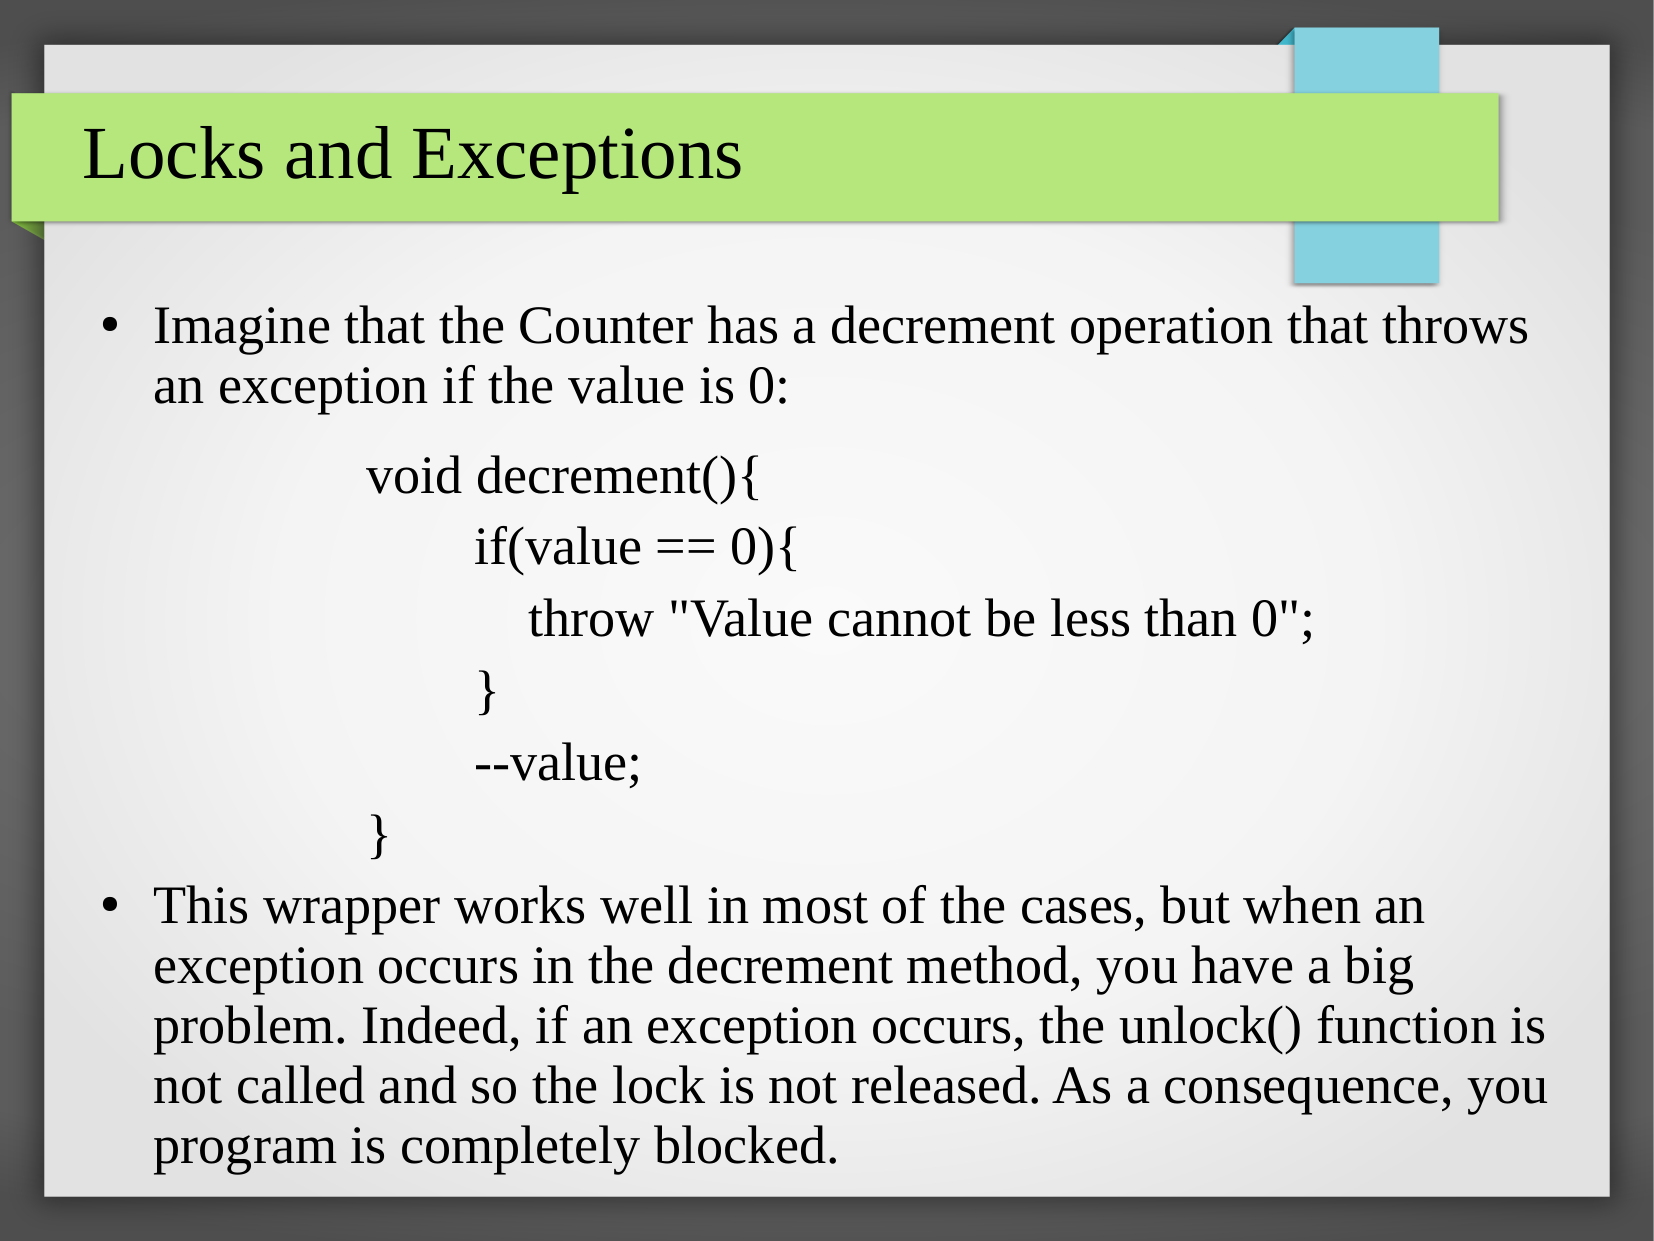

# Locks and Exceptions
Imagine that the Counter has a decrement operation that throws an exception if the value is 0:
void decrement(){
 if(value == 0){
 throw "Value cannot be less than 0";
 }
 --value;
}
This wrapper works well in most of the cases, but when an exception occurs in the decrement method, you have a big problem. Indeed, if an exception occurs, the unlock() function is not called and so the lock is not released. As a consequence, you program is completely blocked.